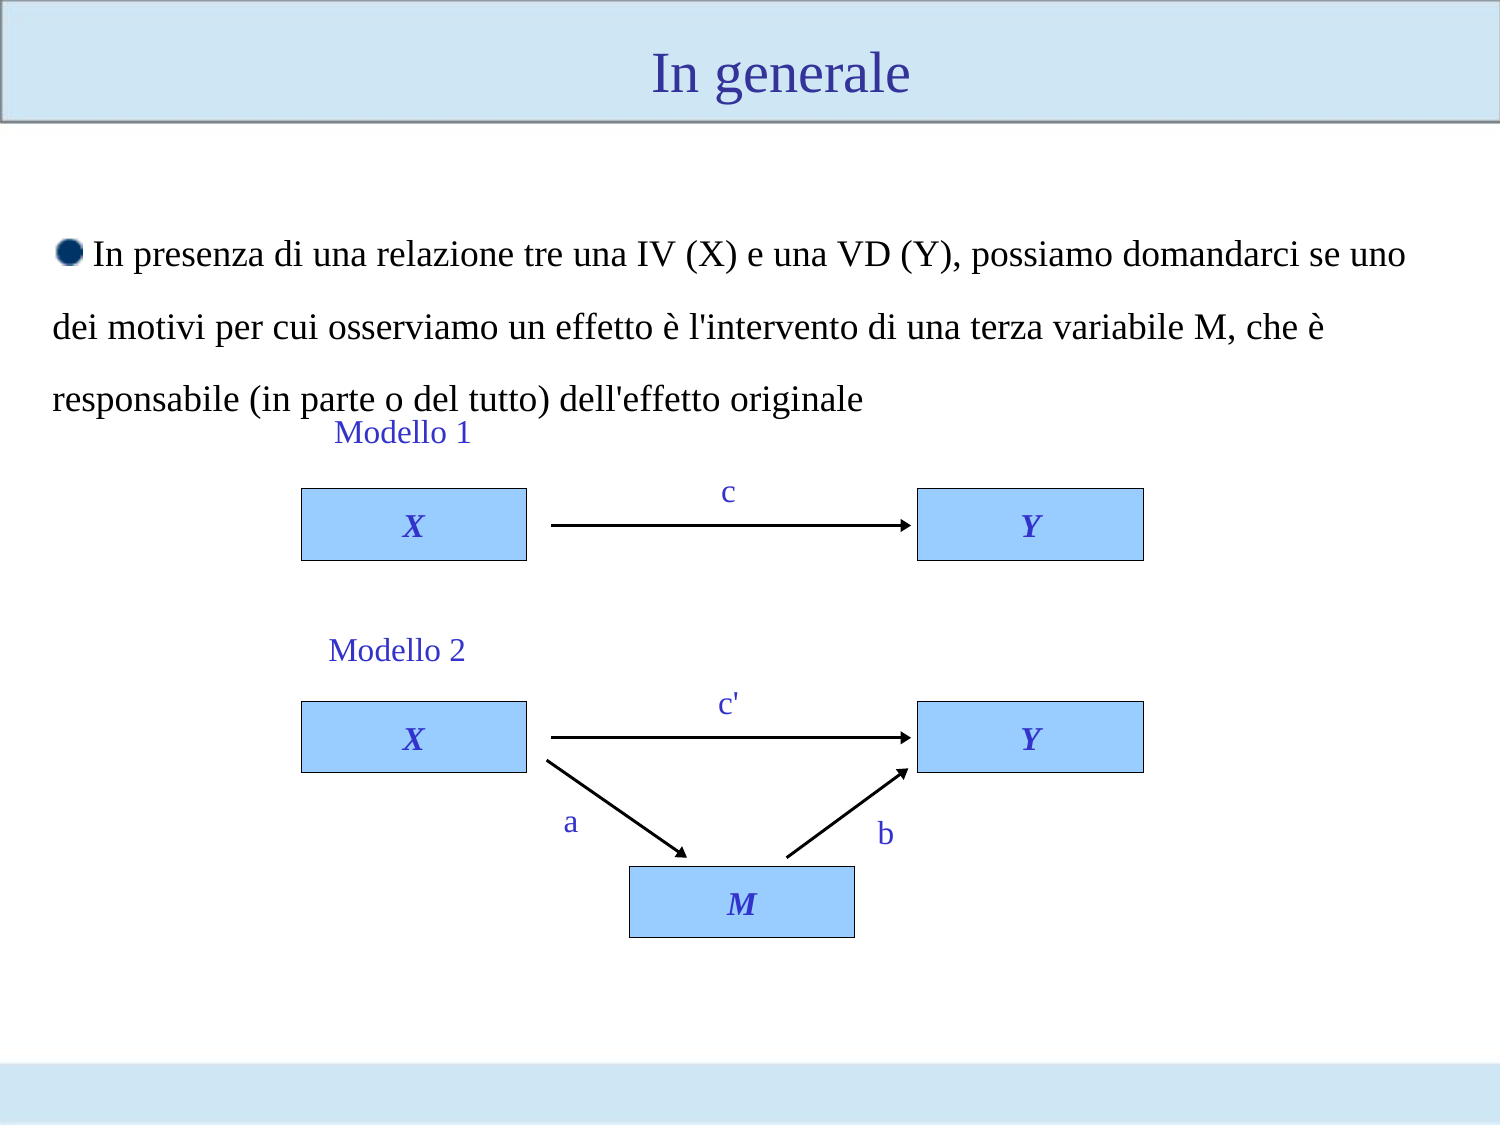

# In generale
 In presenza di una relazione tre una IV (X) e una VD (Y), possiamo domandarci se uno dei motivi per cui osserviamo un effetto è l'intervento di una terza variabile M, che è responsabile (in parte o del tutto) dell'effetto originale
Modello 1
c
X
Y
Modello 2
c'
X
Y
a
b
M